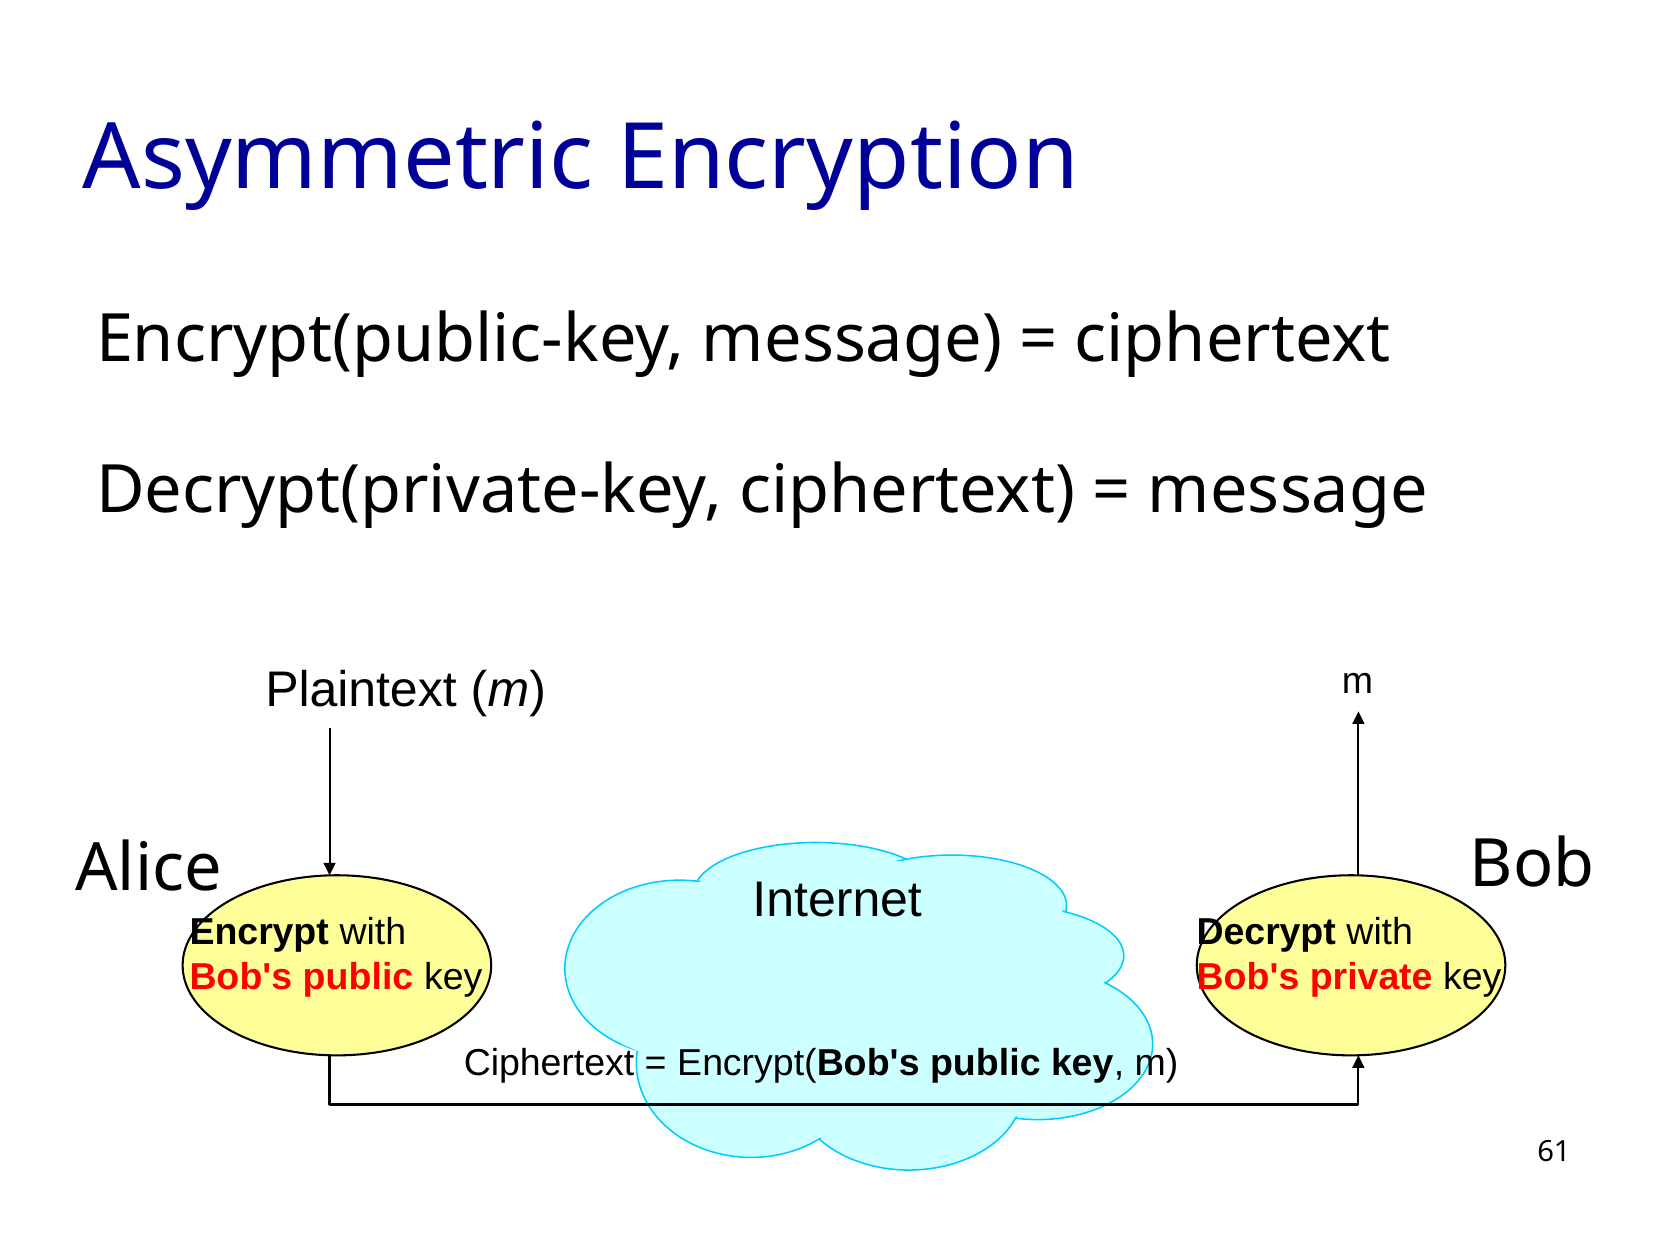

# Asymmetric Encryption
Encrypt(public-key, message) = ciphertext
Decrypt(private-key, ciphertext) = message
 m
Plaintext (m)
Internet
Encrypt with
Bob's public key
Decrypt with
Bob's private key
Ciphertext = Encrypt(Bob's public key, m)
Bob
Alice
61